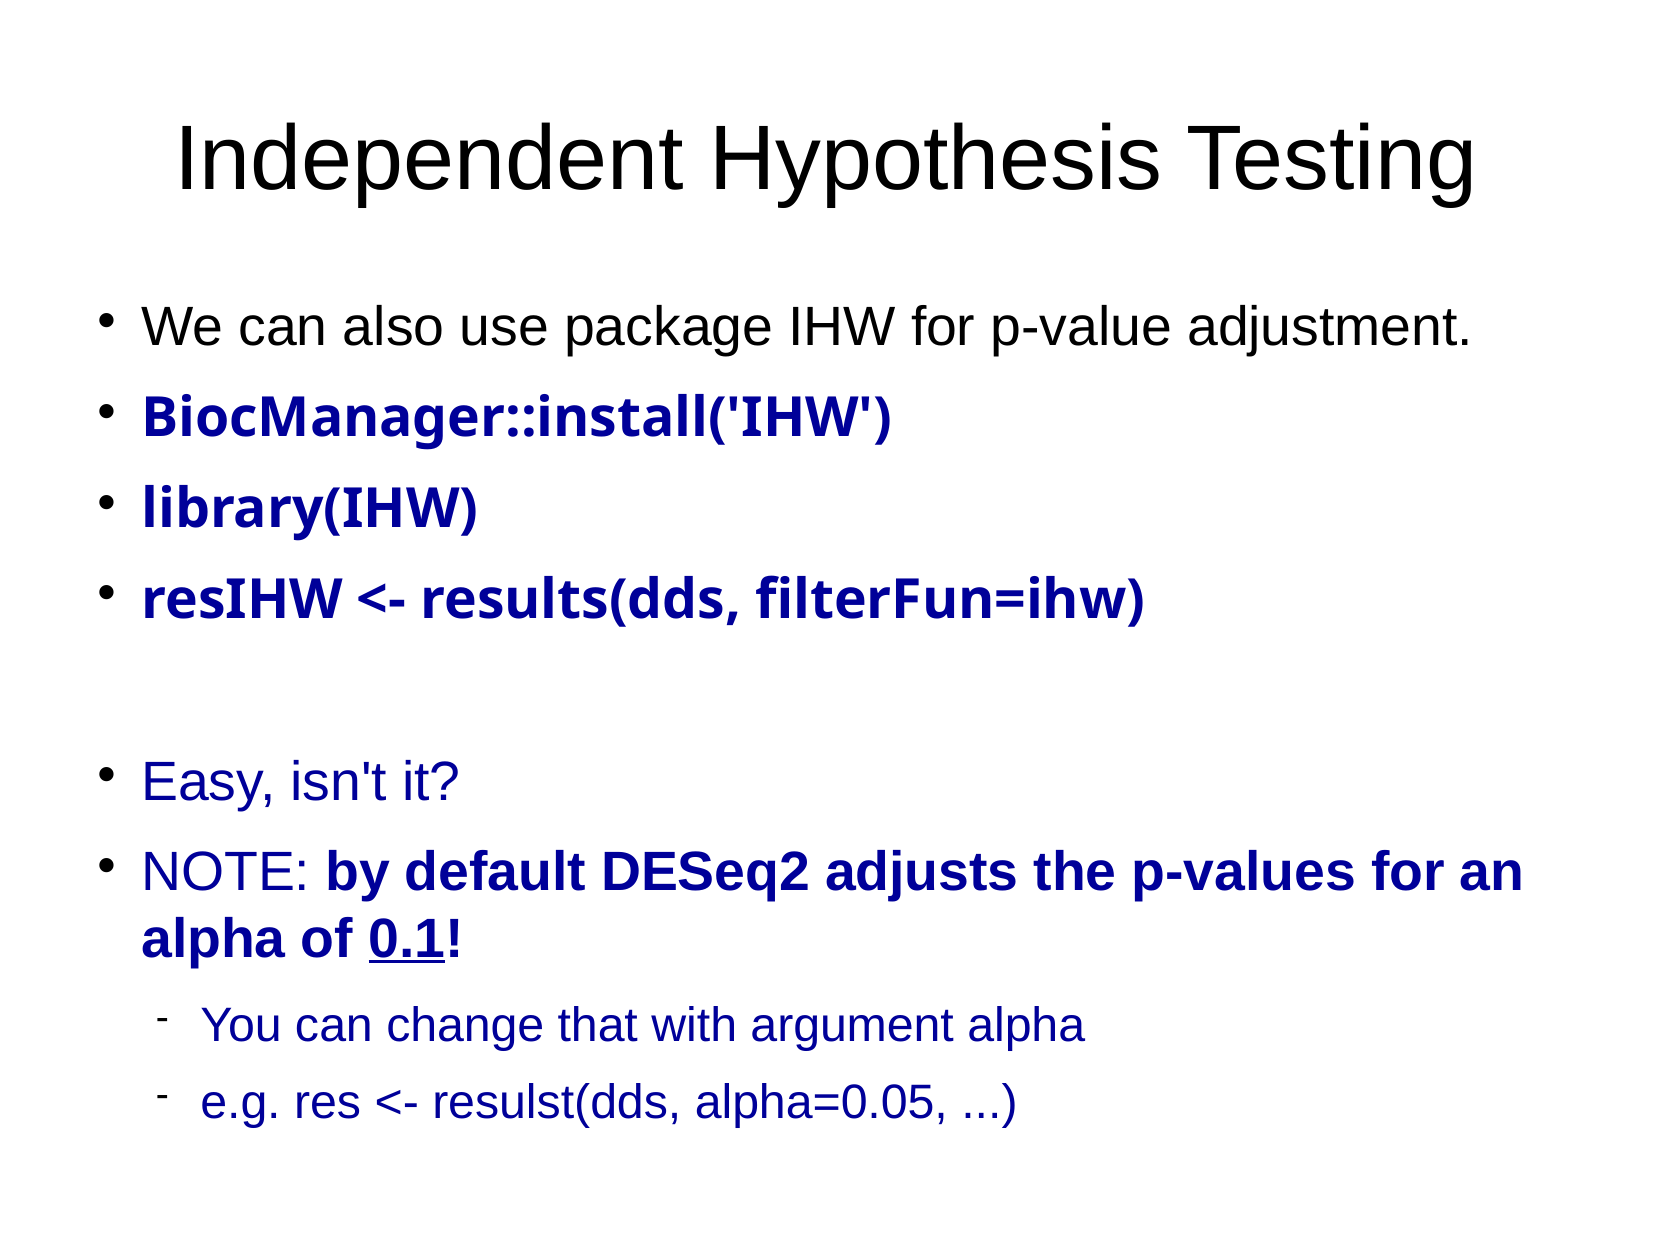

Independent Hypothesis Testing
We can also use package IHW for p-value adjustment.
BiocManager::install('IHW')
library(IHW)
resIHW <- results(dds, filterFun=ihw)
Easy, isn't it?
NOTE: by default DESeq2 adjusts the p-values for an alpha of 0.1!
You can change that with argument alpha
e.g. res <- resulst(dds, alpha=0.05, ...)